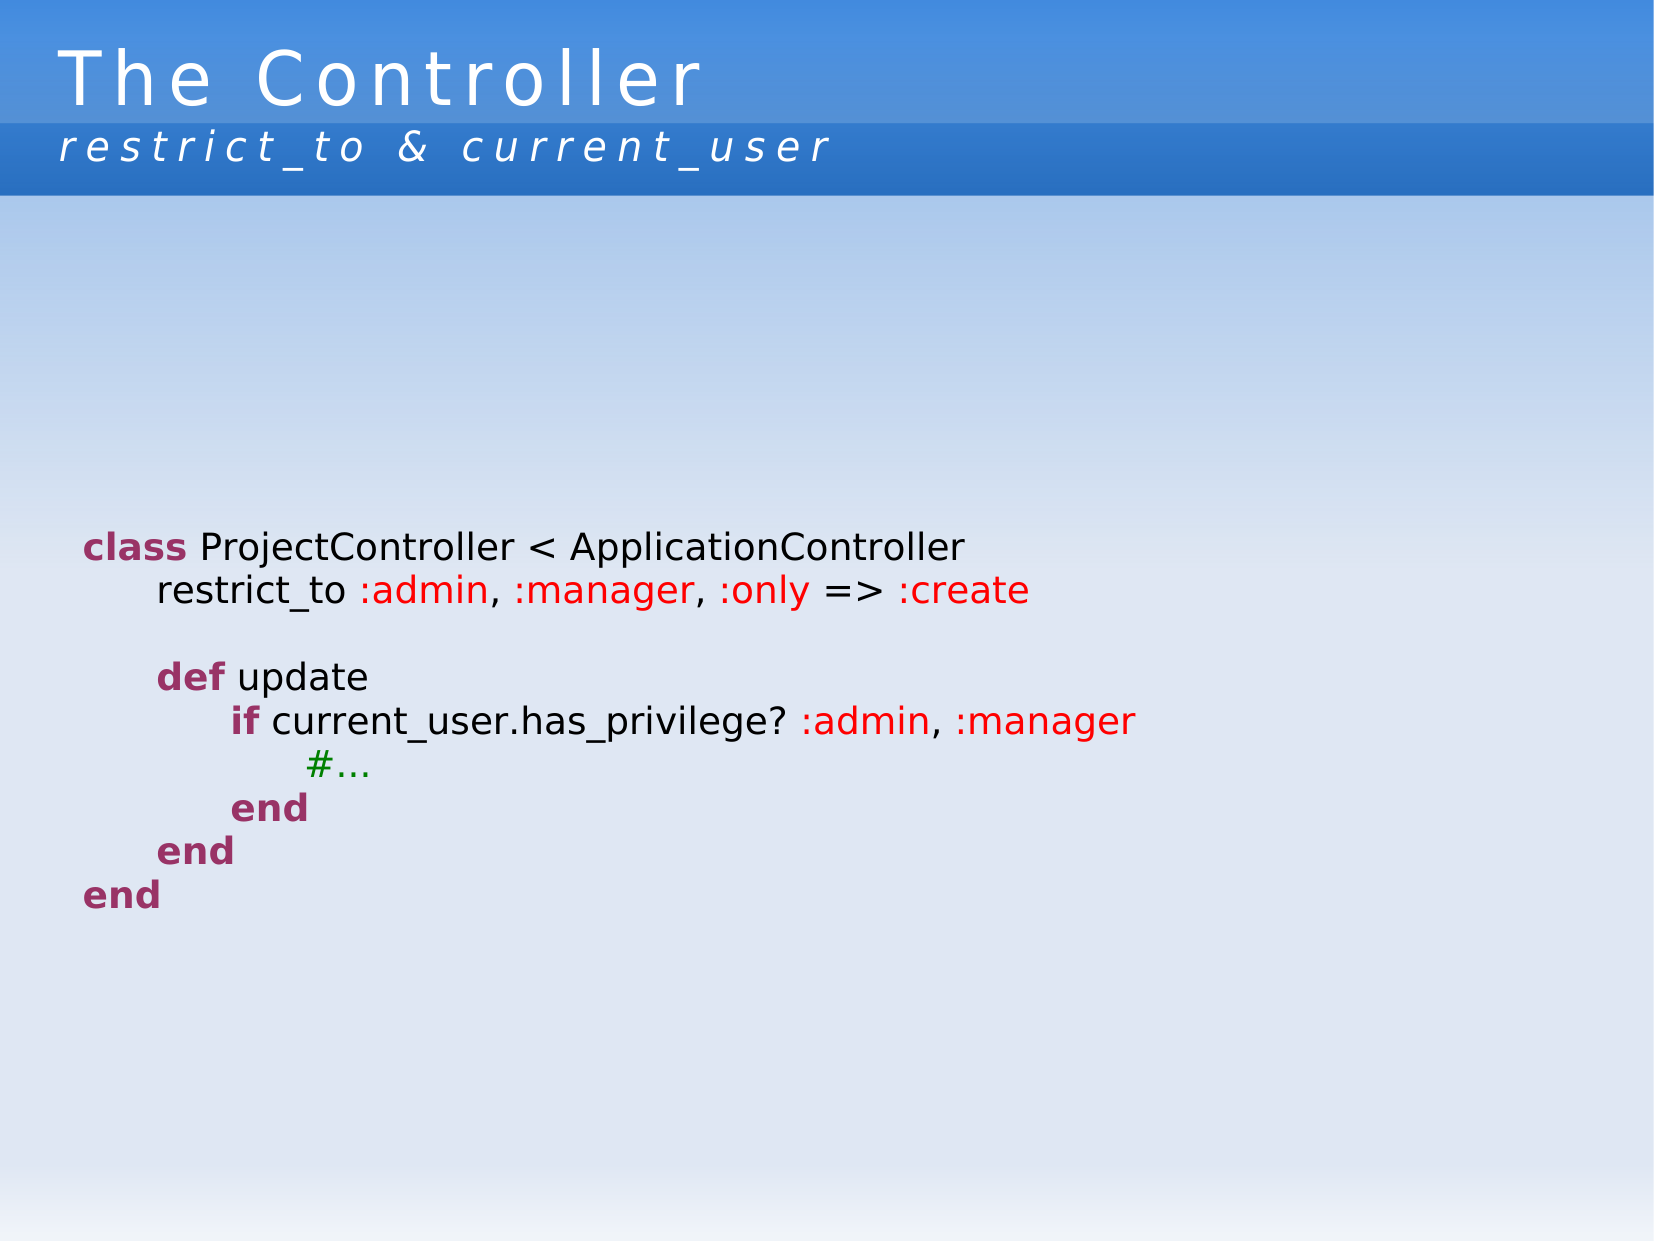

# The Controller restrict_to & current_user
class ProjectController < ApplicationController
	restrict_to :admin, :manager, :only => :create
	def update
		if current_user.has_privilege? :admin, :manager
			#...
		end
	end
end